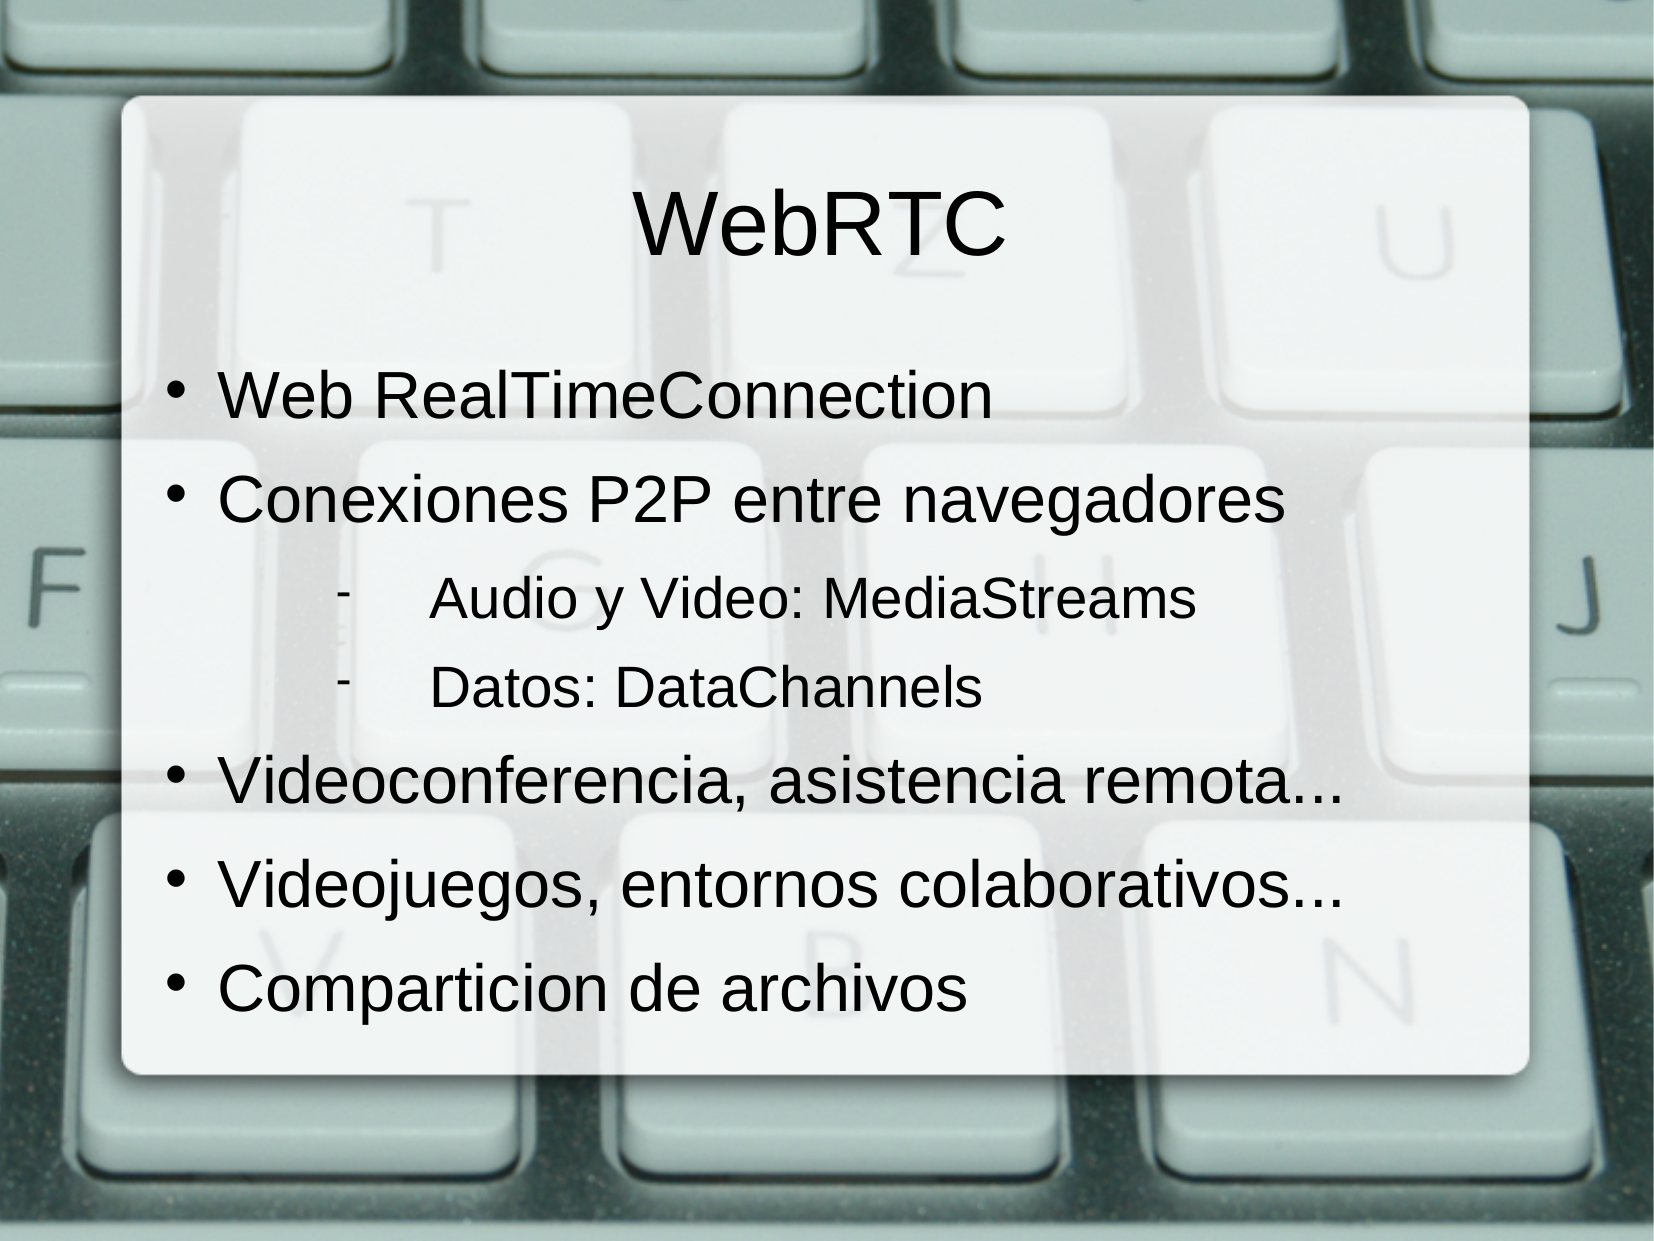

# WebRTC
Web RealTimeConnection
Conexiones P2P entre navegadores
Audio y Video: MediaStreams
Datos: DataChannels
Videoconferencia, asistencia remota...
Videojuegos, entornos colaborativos...
Comparticion de archivos